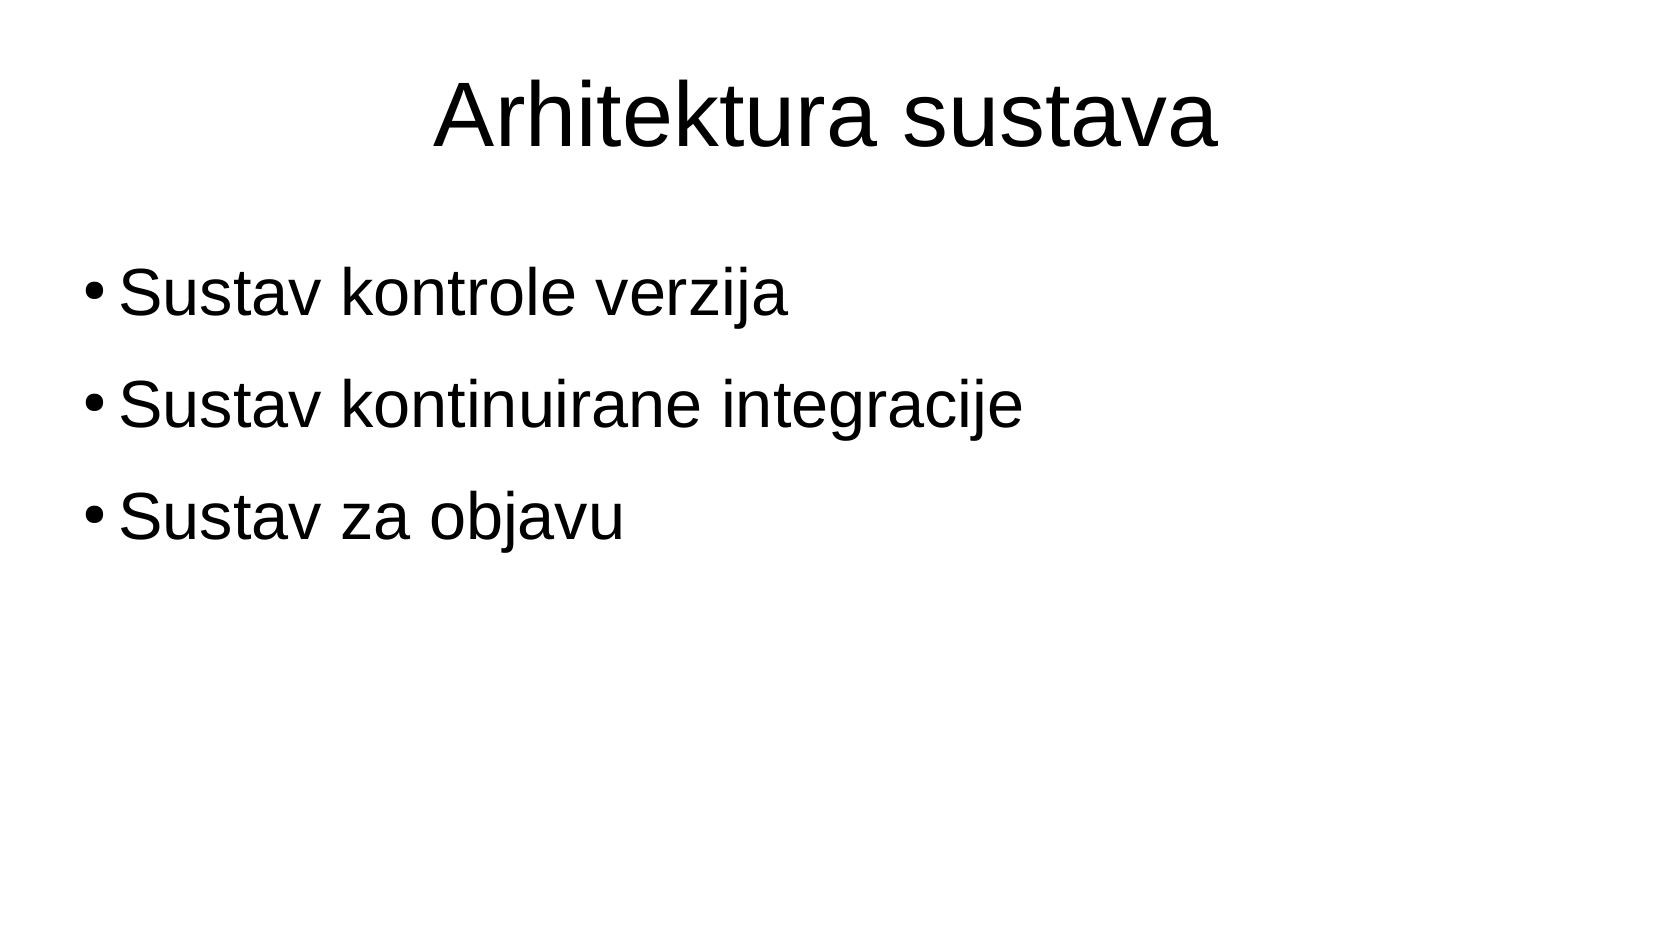

# Arhitektura sustava
Sustav kontrole verzija
Sustav kontinuirane integracije
Sustav za objavu